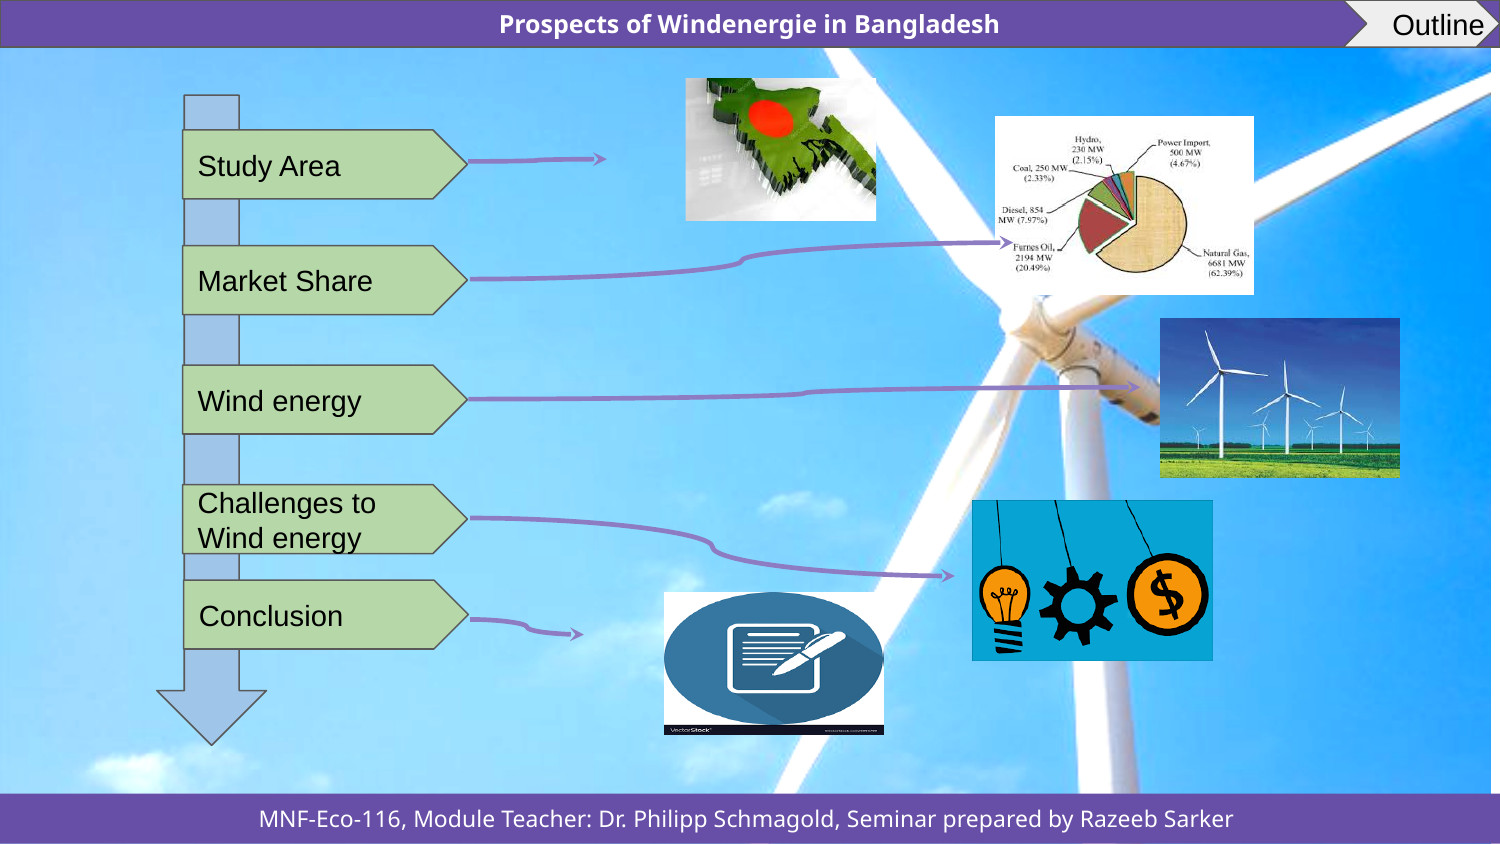

Prospects of Windenergie in Bangladesh
# Outline
Study Area
Market Share
Wind energy
Challenges to Wind energy
Conclusion
MNF-Eco-116, Module Teacher: Dr. Philipp Schmagold, Seminar prepared by Razeeb Sarker